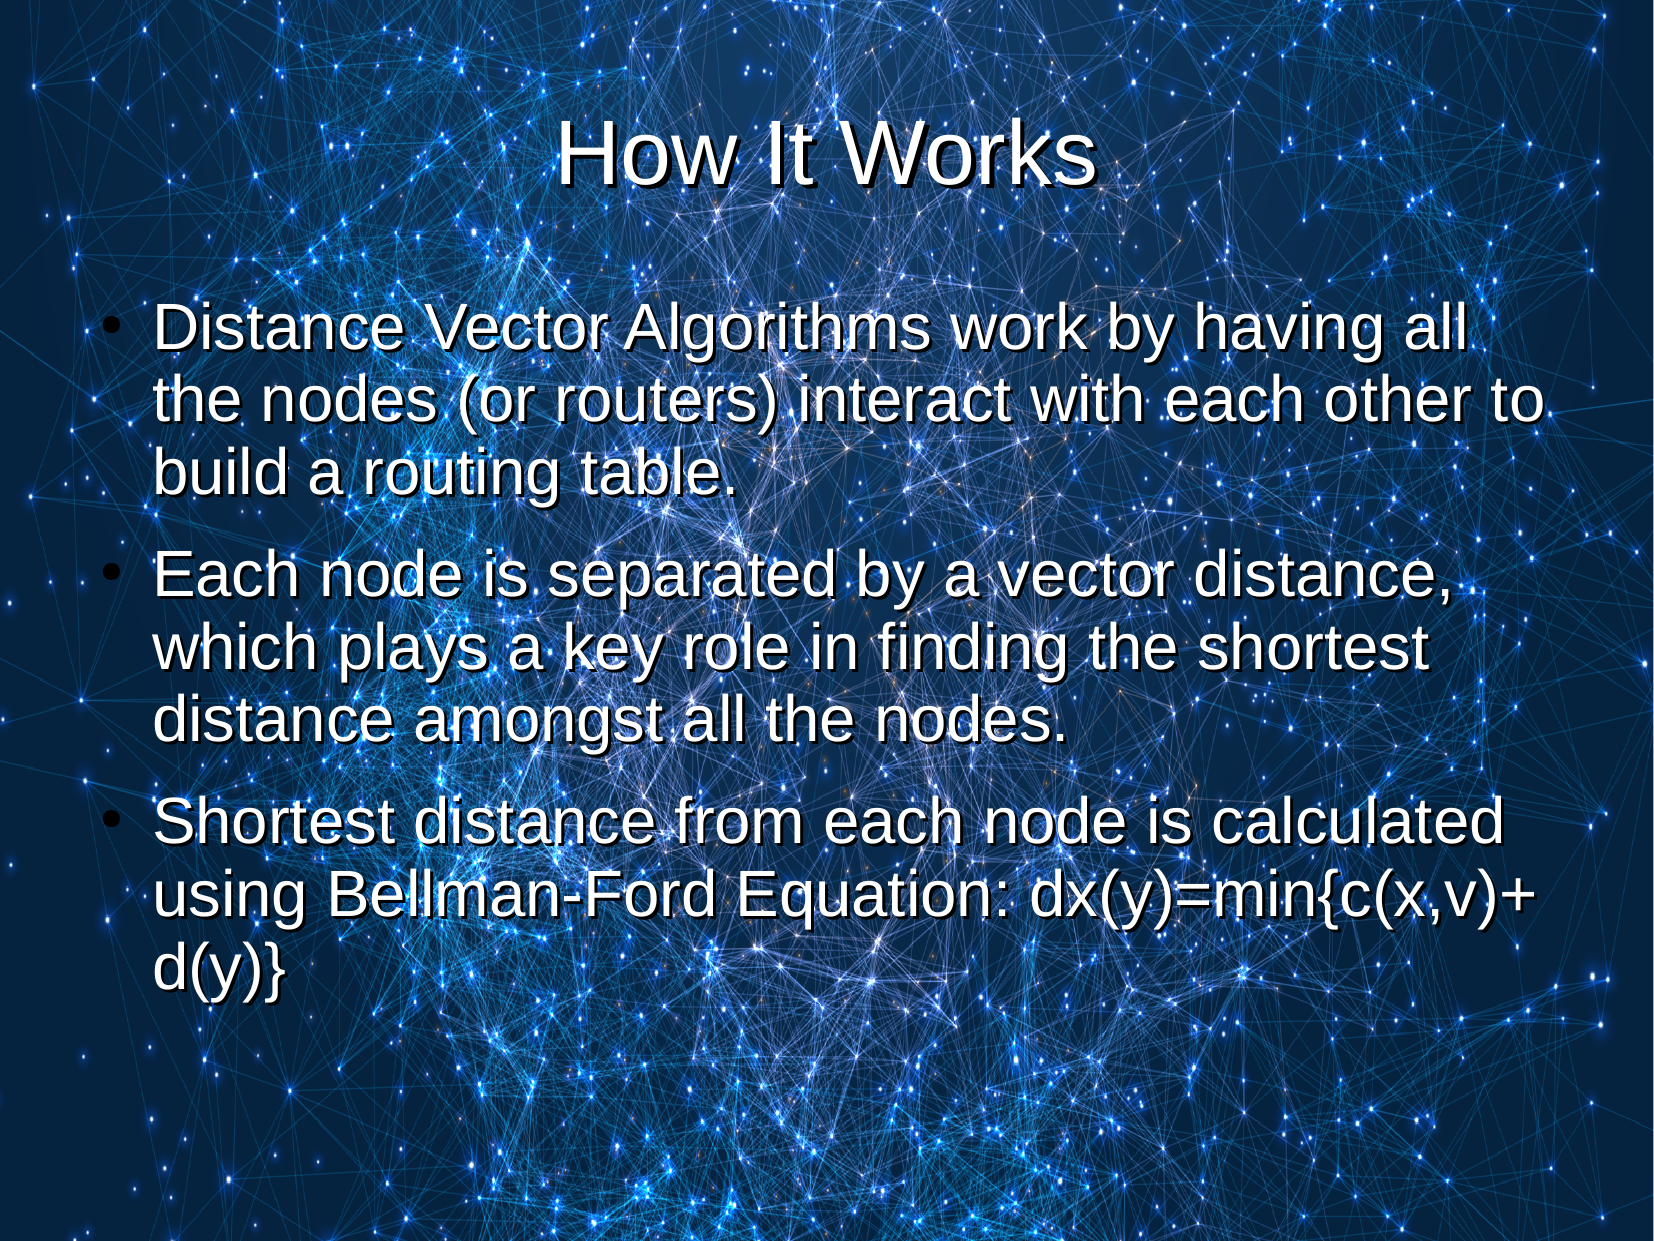

# How It Works
Distance Vector Algorithms work by having all the nodes (or routers) interact with each other to build a routing table.
Each node is separated by a vector distance, which plays a key role in finding the shortest distance amongst all the nodes.
Shortest distance from each node is calculated using Bellman-Ford Equation: dx(y)=min{c(x,v)+ d(y)}